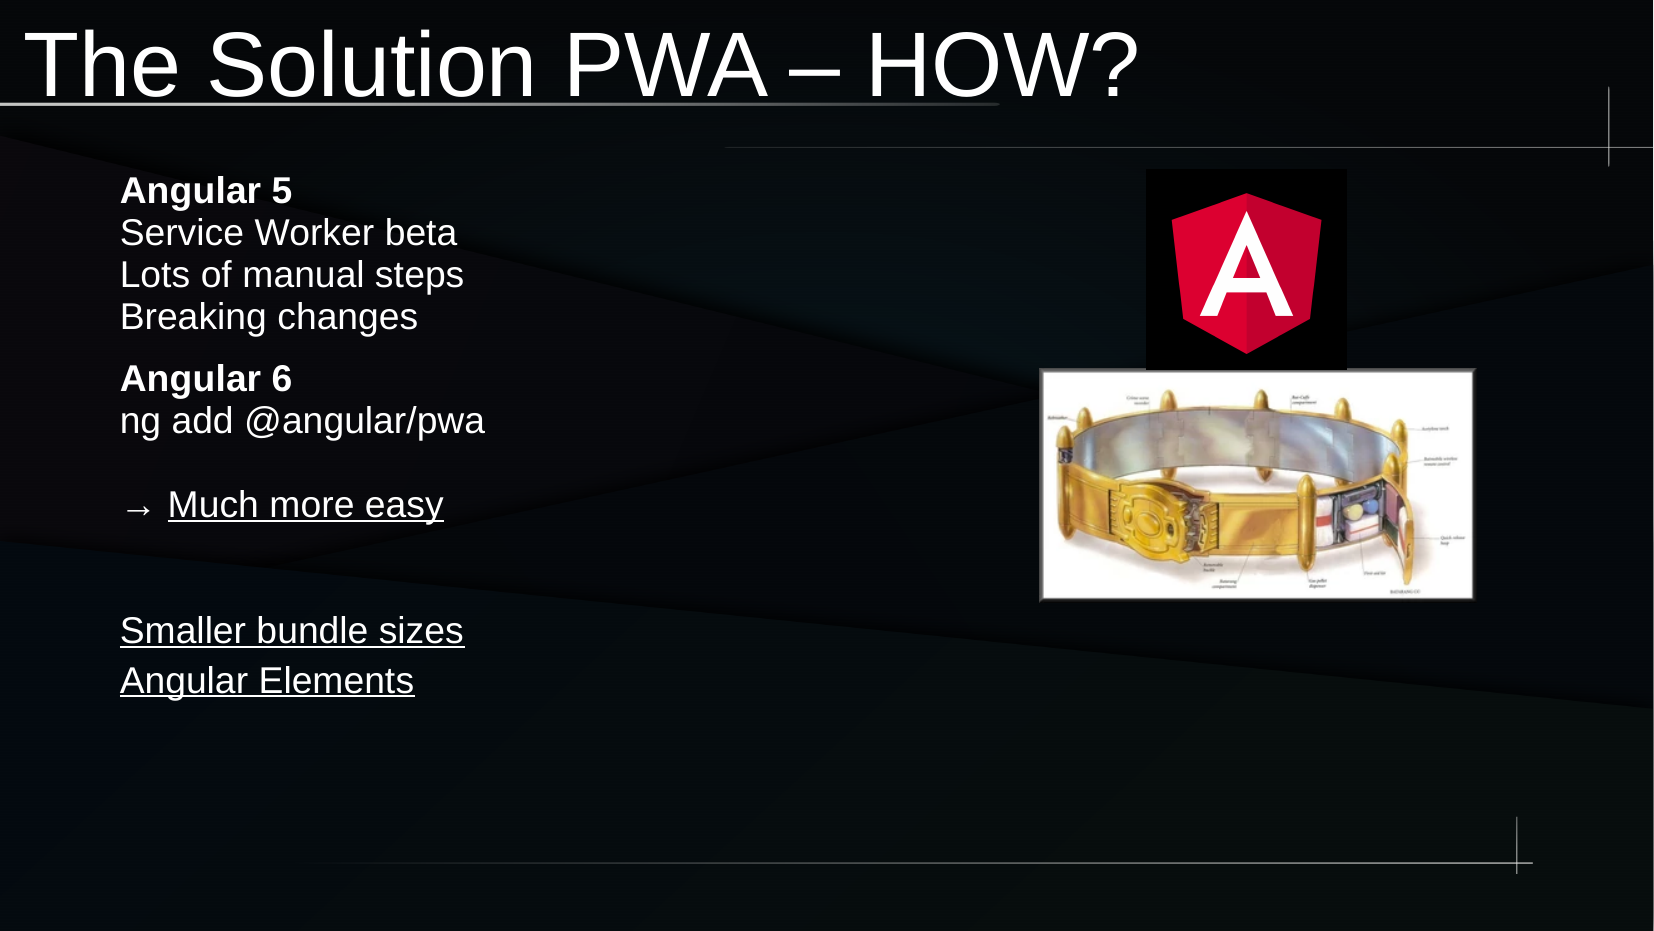

# The Solution PWA – HOW?
Angular 5
Service Worker beta
Lots of manual steps
Breaking changes
Angular 6
ng add @angular/pwa
→ Much more easy
Smaller bundle sizes
Angular Elements